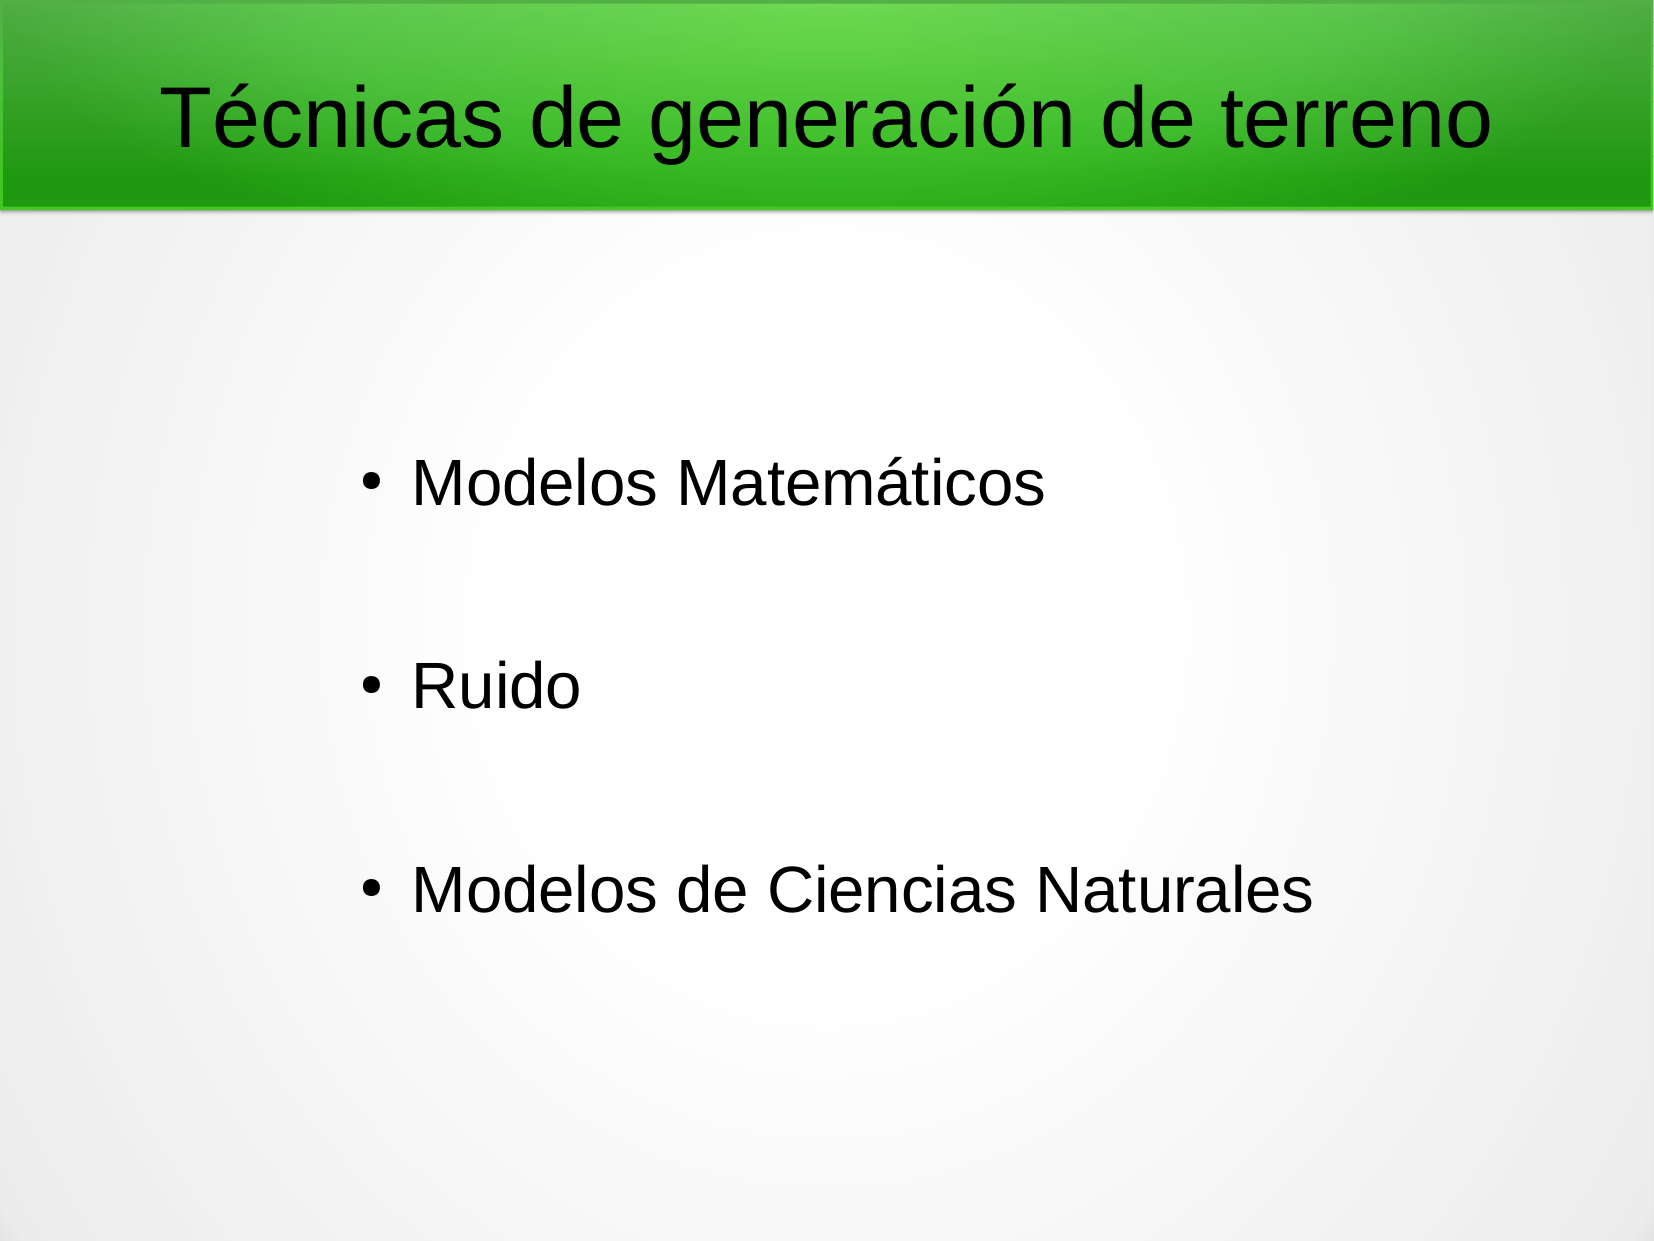

# Técnicas de generación de terreno
Modelos Matemáticos
Ruido
Modelos de Ciencias Naturales